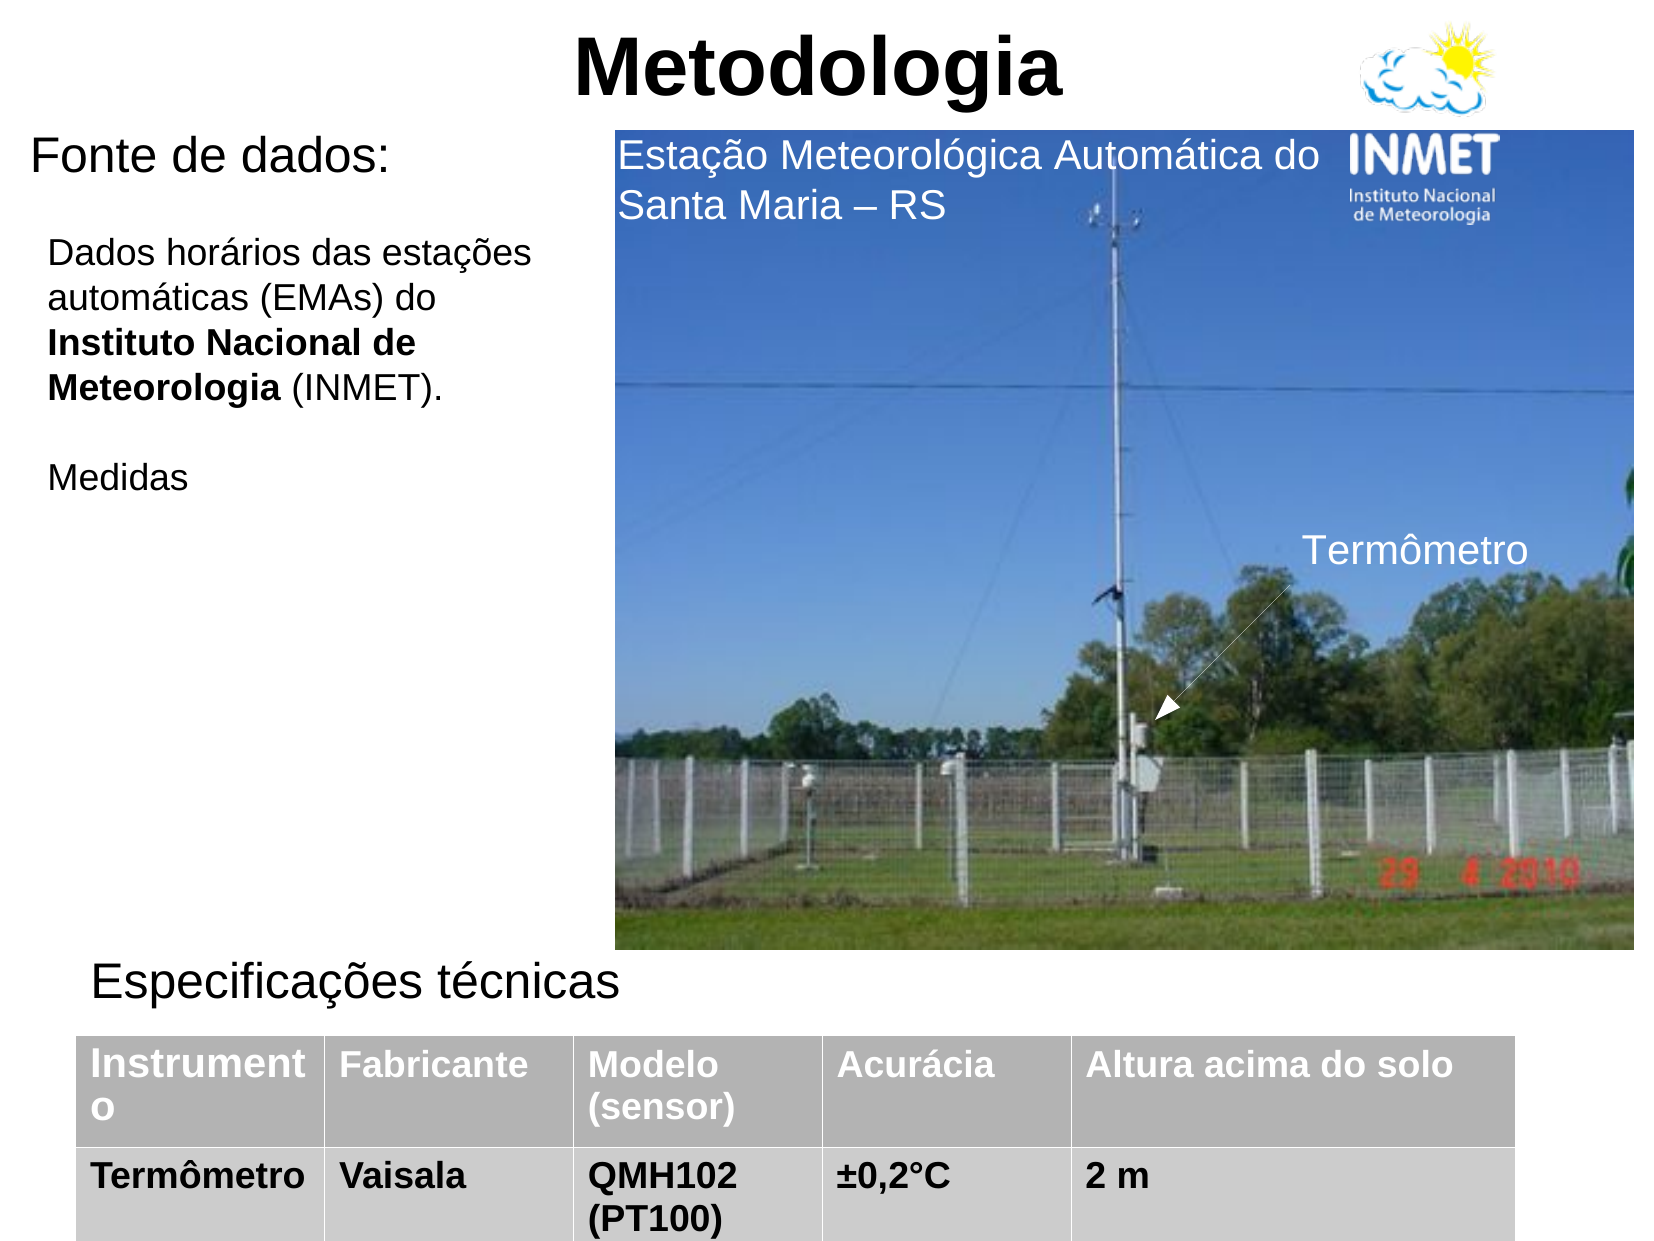

# Metodologia
Fonte de dados:
Dados horários das estações automáticas (EMAs) do
Instituto Nacional de Meteorologia (INMET).
Medidas
Estação Meteorológica Automática do
Santa Maria – RS
Termômetro
Especificações técnicas
| Instrumento | Fabricante | Modelo (sensor) | Acurácia | Altura acima do solo |
| --- | --- | --- | --- | --- |
| Termômetro | Vaisala | QMH102 (PT100) | ±0,2°C | 2 m |